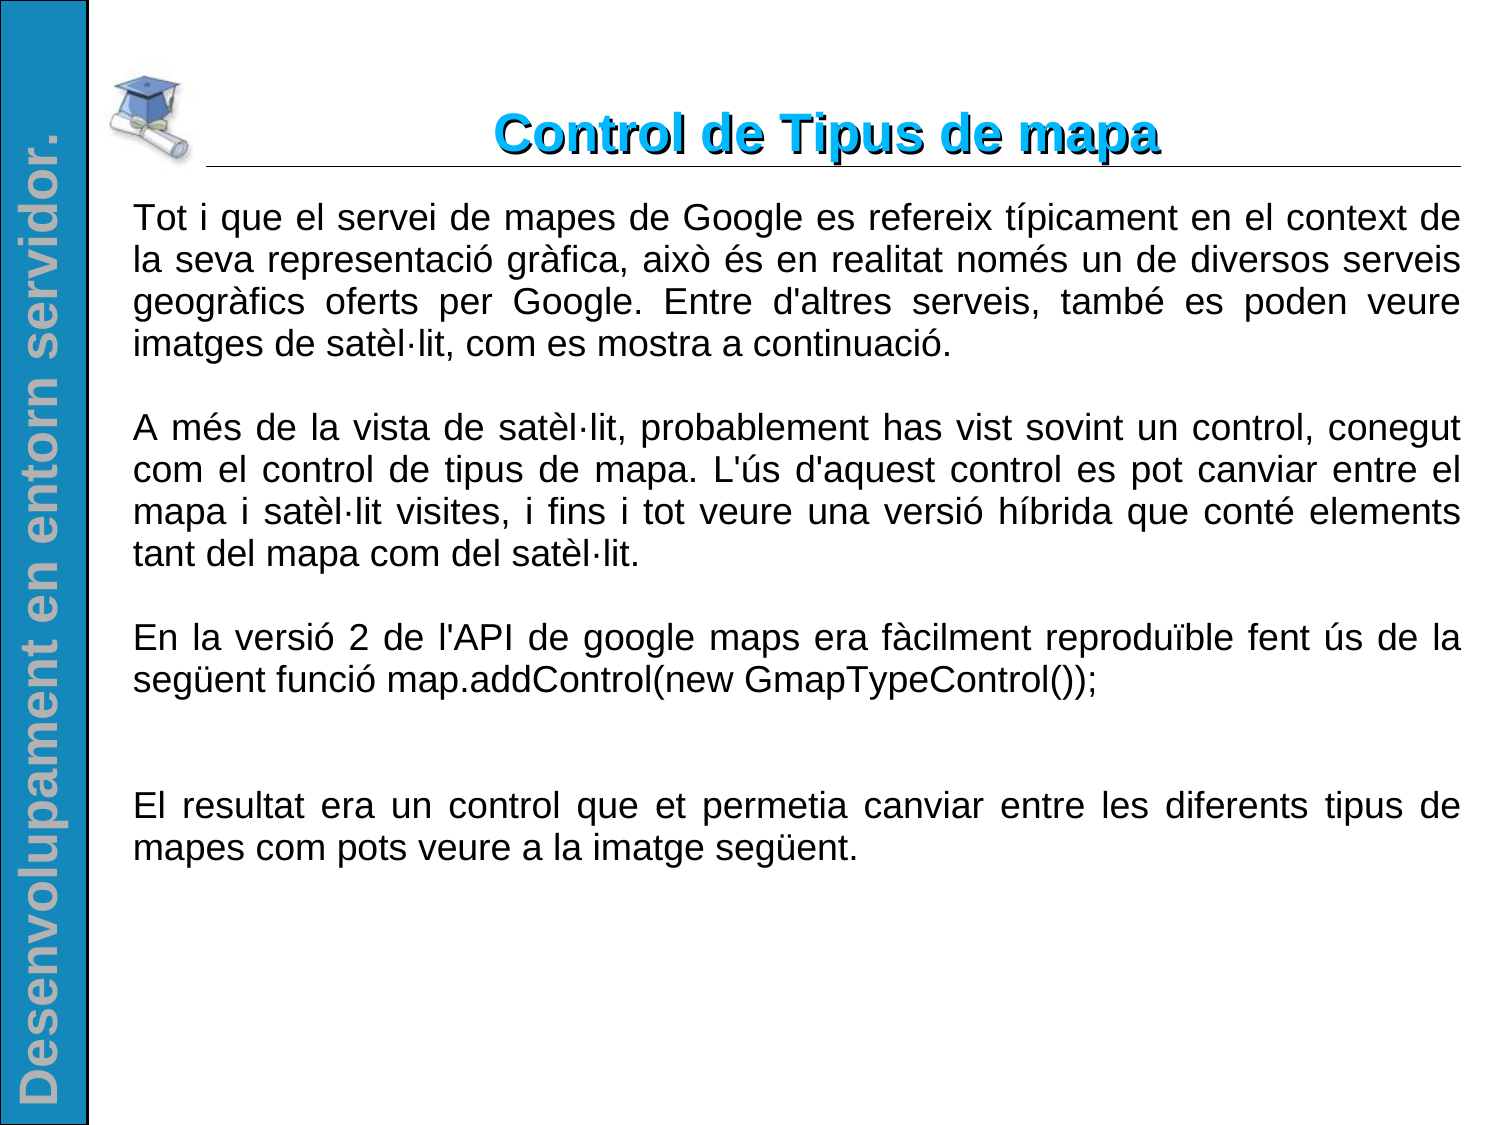

# Control de Tipus de mapa
Tot i que el servei de mapes de Google es refereix típicament en el context de la seva representació gràfica, això és en realitat només un de diversos serveis geogràfics oferts per Google. Entre d'altres serveis, també es poden veure imatges de satèl·lit, com es mostra a continuació.
A més de la vista de satèl·lit, probablement has vist sovint un control, conegut com el control de tipus de mapa. L'ús d'aquest control es pot canviar entre el mapa i satèl·lit visites, i fins i tot veure una versió híbrida que conté elements tant del mapa com del satèl·lit.
En la versió 2 de l'API de google maps era fàcilment reproduïble fent ús de la següent funció map.addControl(new GmapTypeControl());
El resultat era un control que et permetia canviar entre les diferents tipus de mapes com pots veure a la imatge següent.